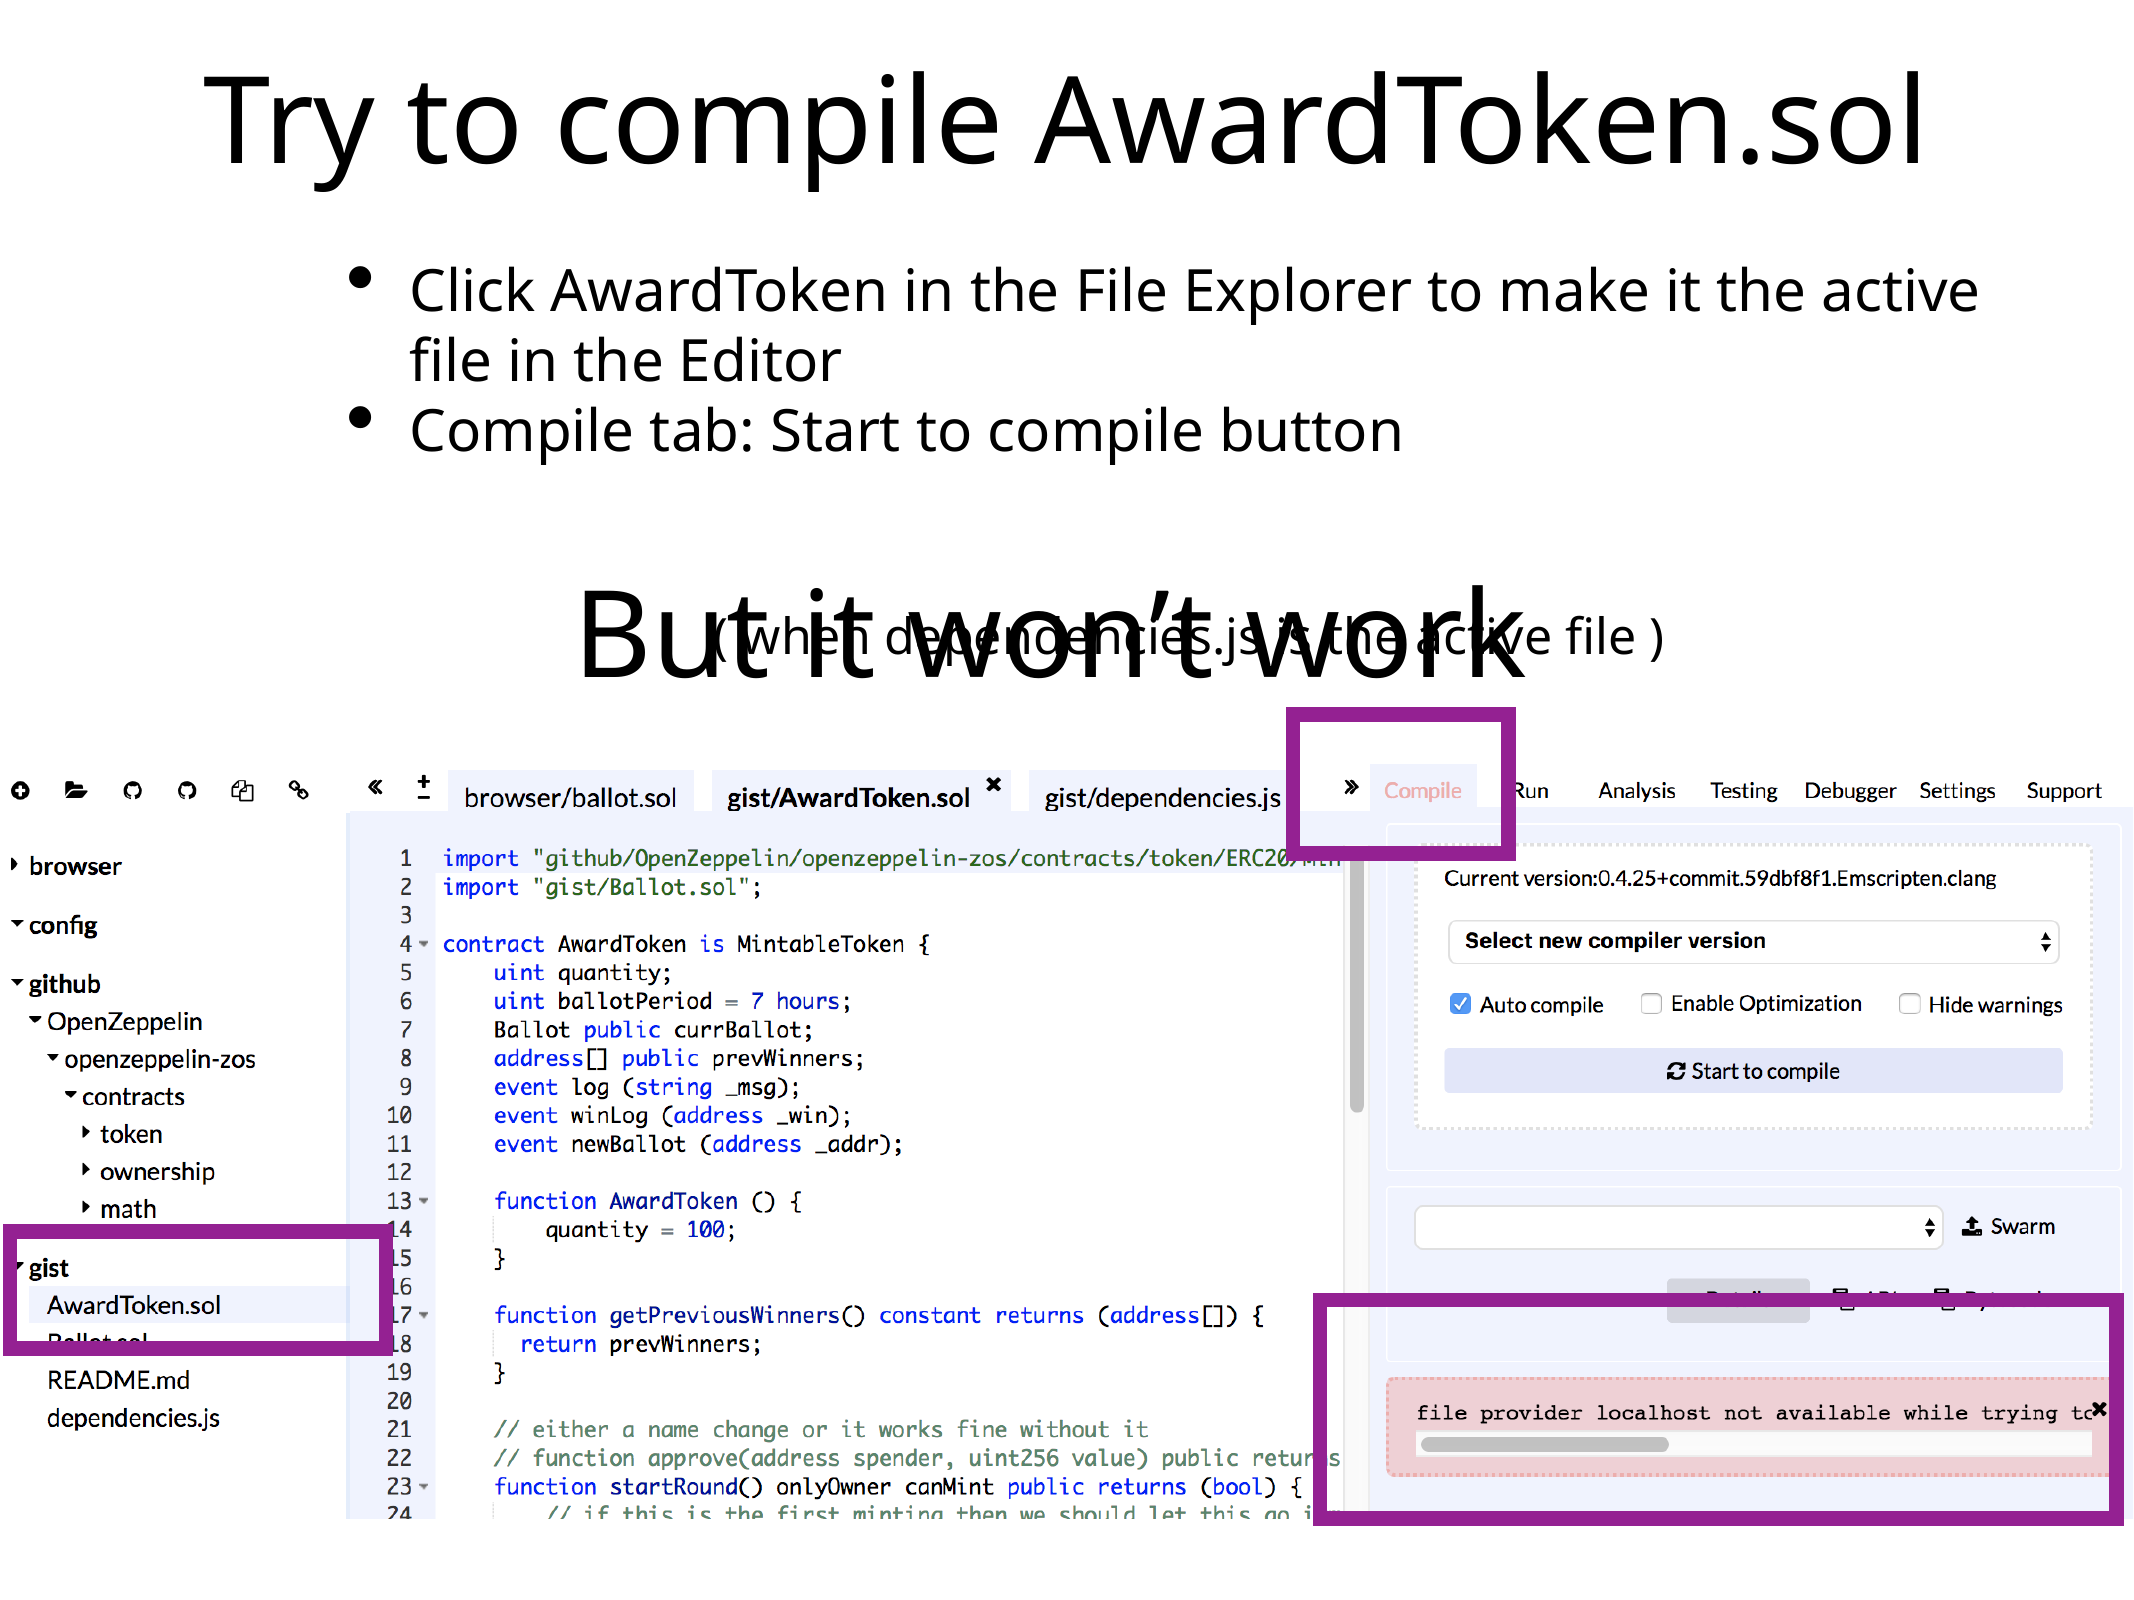

# Try to compile AwardToken.sol
Click AwardToken in the File Explorer to make it the active file in the Editor
Compile tab: Start to compile button
( when dependencies.js is the active file )
But it won’t work